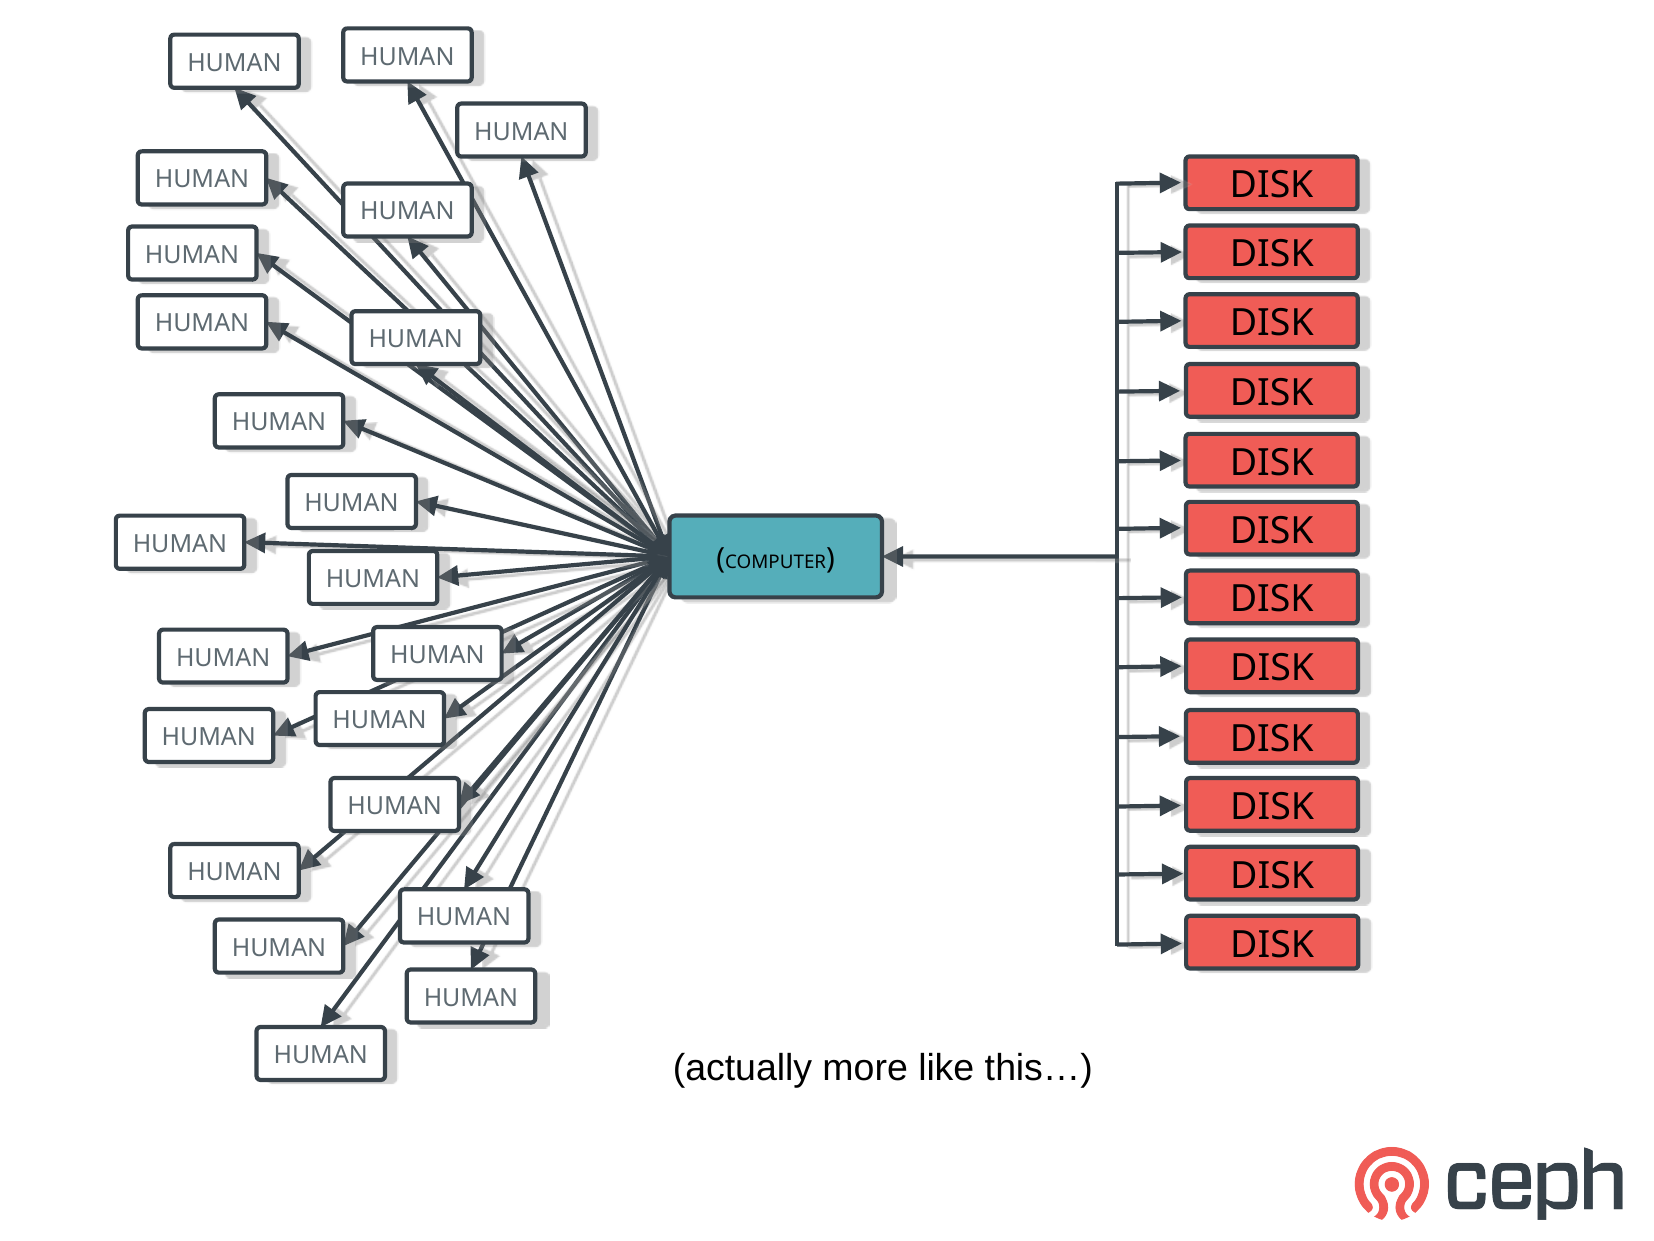

HUMAN
HUMAN
HUMAN
HUMAN
DISK
HUMAN
DISK
HUMAN
DISK
HUMAN
HUMAN
DISK
HUMAN
DISK
HUMAN
DISK
HUMAN
(COMPUTER)
HUMAN
DISK
HUMAN
HUMAN
DISK
HUMAN
HUMAN
DISK
HUMAN
DISK
HUMAN
DISK
HUMAN
DISK
HUMAN
HUMAN
HUMAN
(actually more like this…)